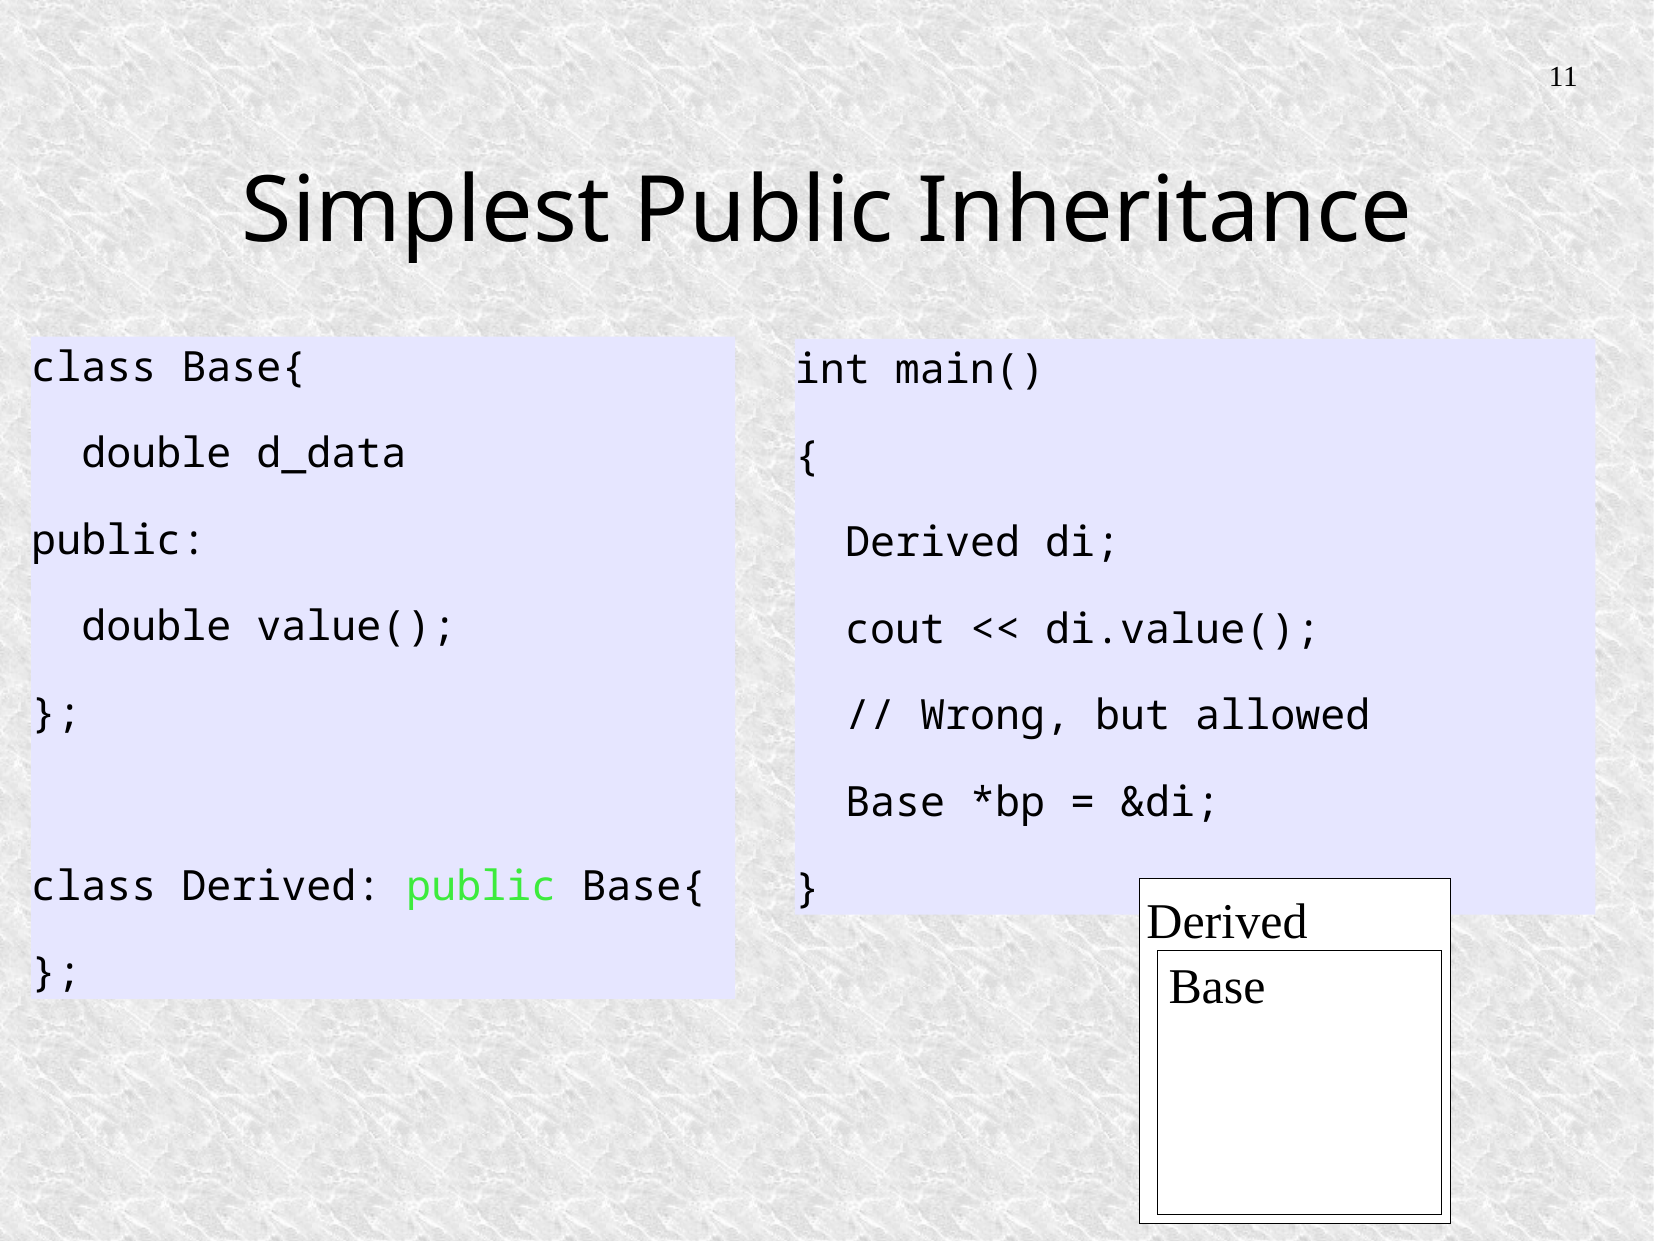

11
# Simplest Public Inheritance
class Base{
 double d_data
public:
 double value();
};
class Derived: public Base{
};
int main()
{
 Derived di;
 cout << di.value();
 // Wrong, but allowed
 Base *bp = &di;
}
Derived
Base